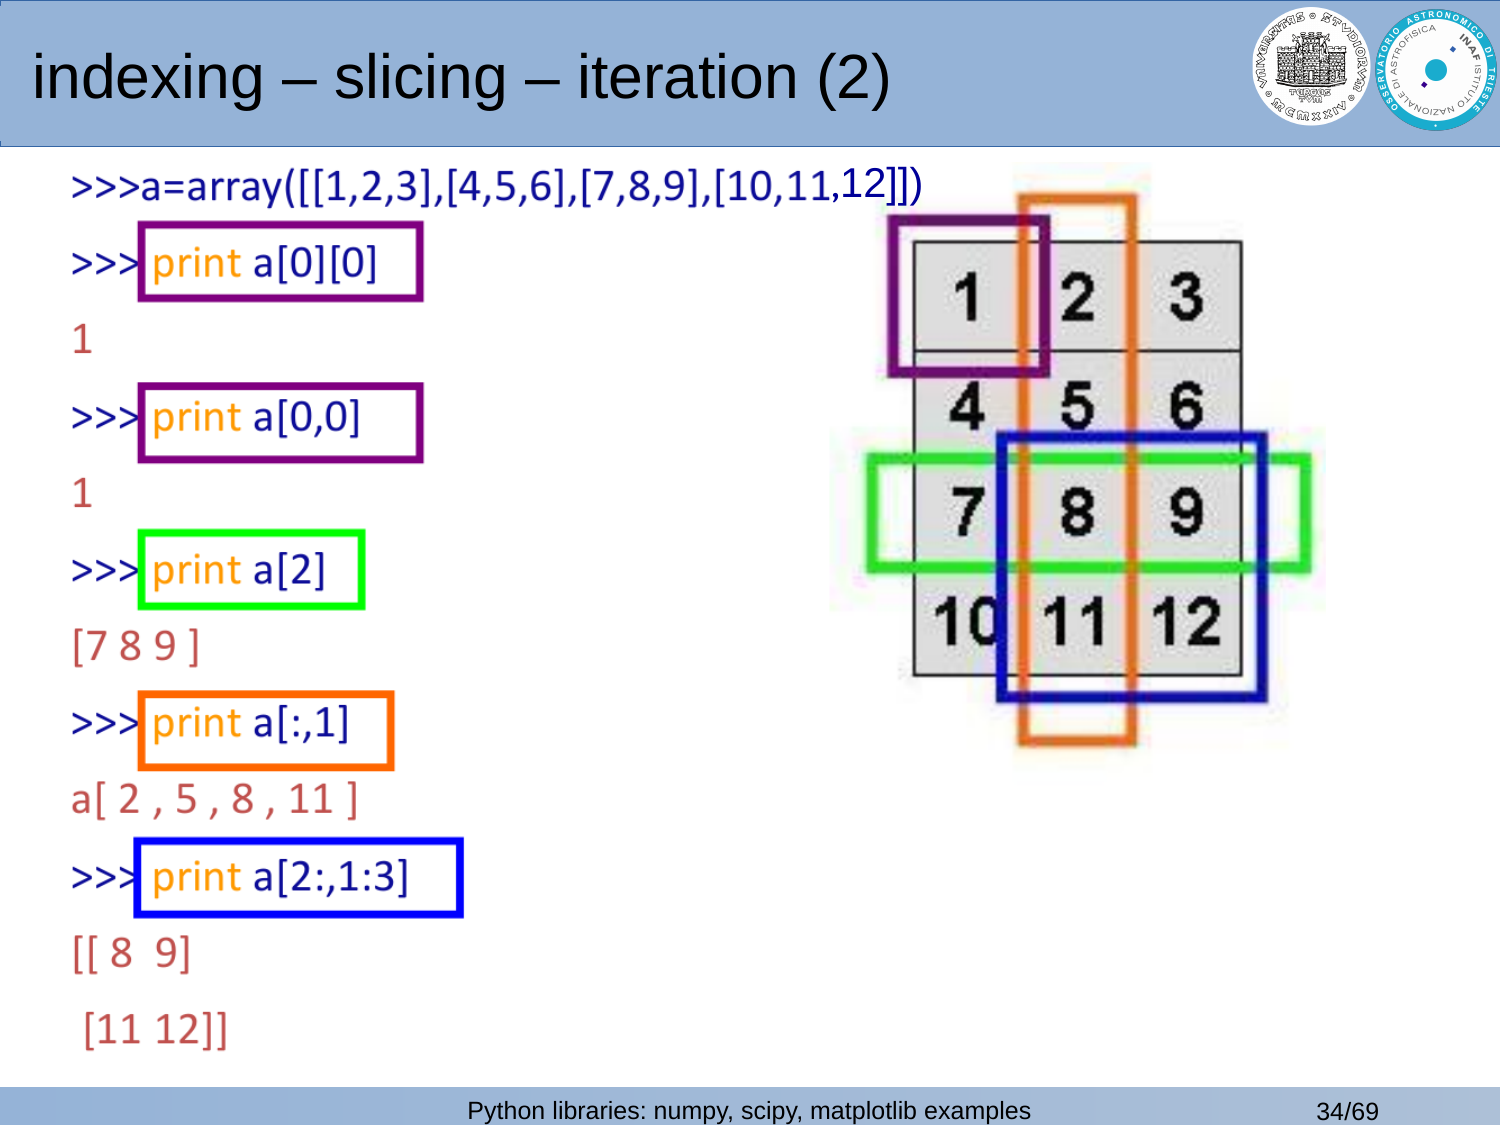

indexing – slicing – iteration (2)
,12]])